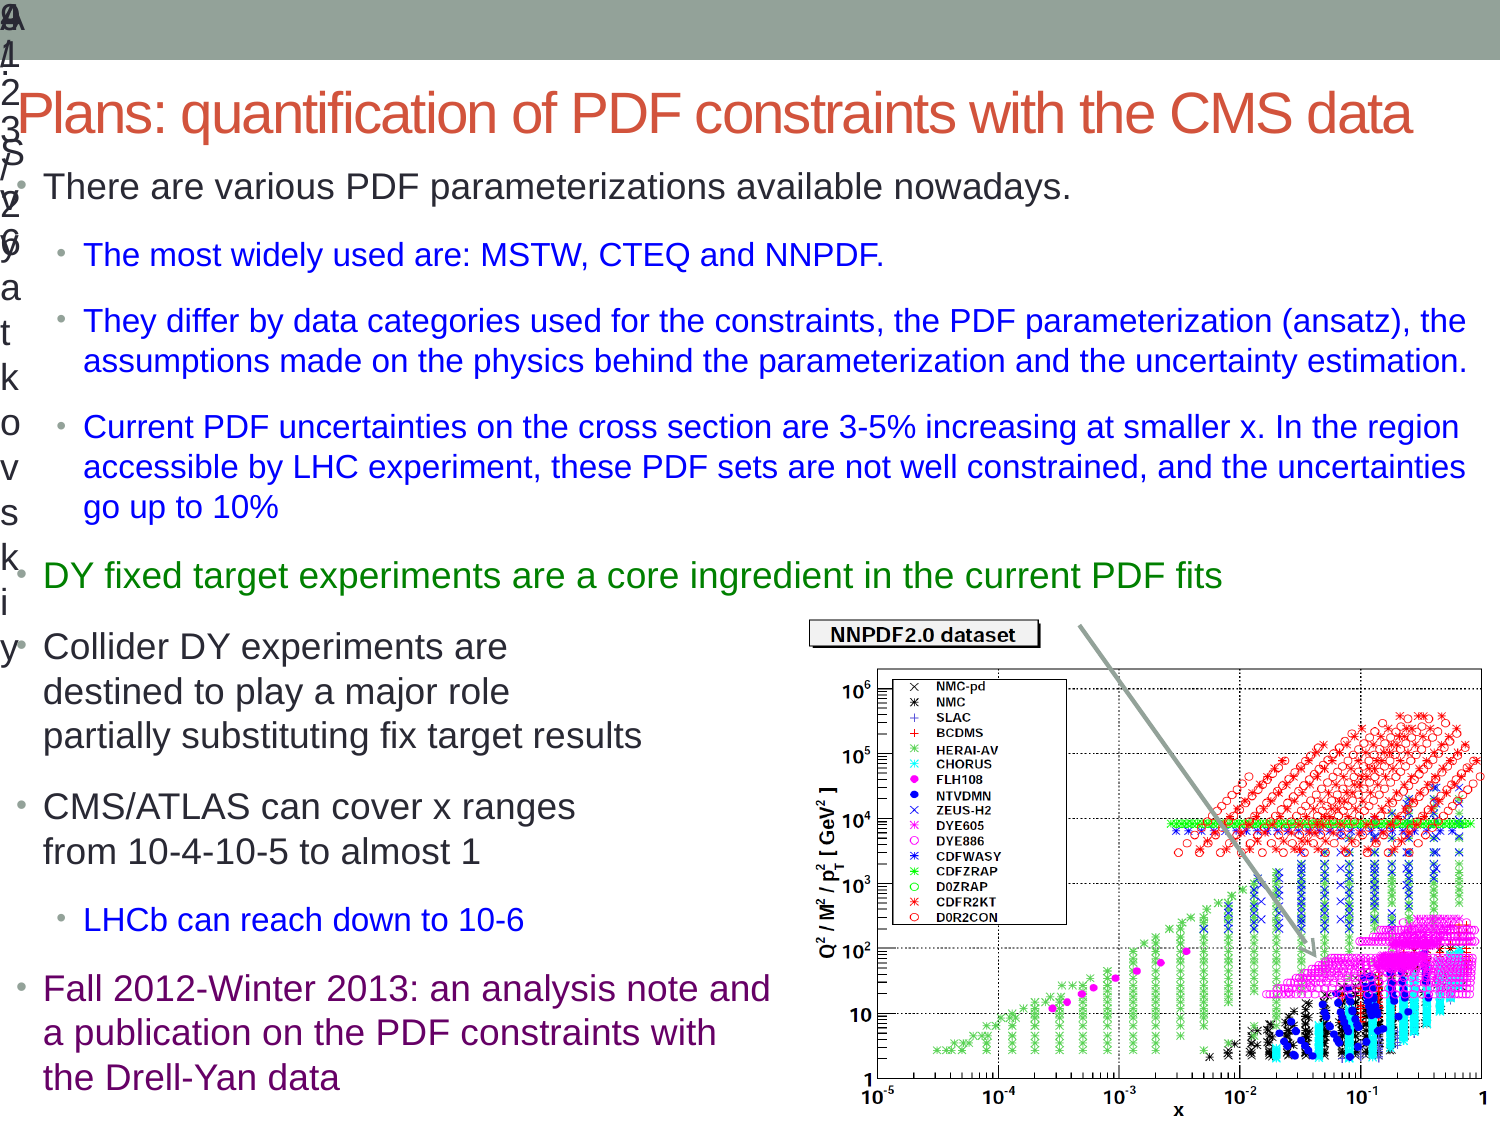

A. Svyatkovskiy
# Plans: quantification of PDF constraints with the CMS data
There are various PDF parameterizations available nowadays.
The most widely used are: MSTW, CTEQ and NNPDF.
They differ by data categories used for the constraints, the PDF parameterization (ansatz), the assumptions made on the physics behind the parameterization and the uncertainty estimation.
Current PDF uncertainties on the cross section are 3-5% increasing at smaller x. In the region accessible by LHC experiment, these PDF sets are not well constrained, and the uncertainties go up to 10%
DY fixed target experiments are a core ingredient in the current PDF fits
Collider DY experiments are
destined to play a major role
partially substituting fix target results
CMS/ATLAS can cover x ranges
from 10-4-10-5 to almost 1
LHCb can reach down to 10-6
Fall 2012-Winter 2013: an analysis note and
a publication on the PDF constraints with
the Drell-Yan data